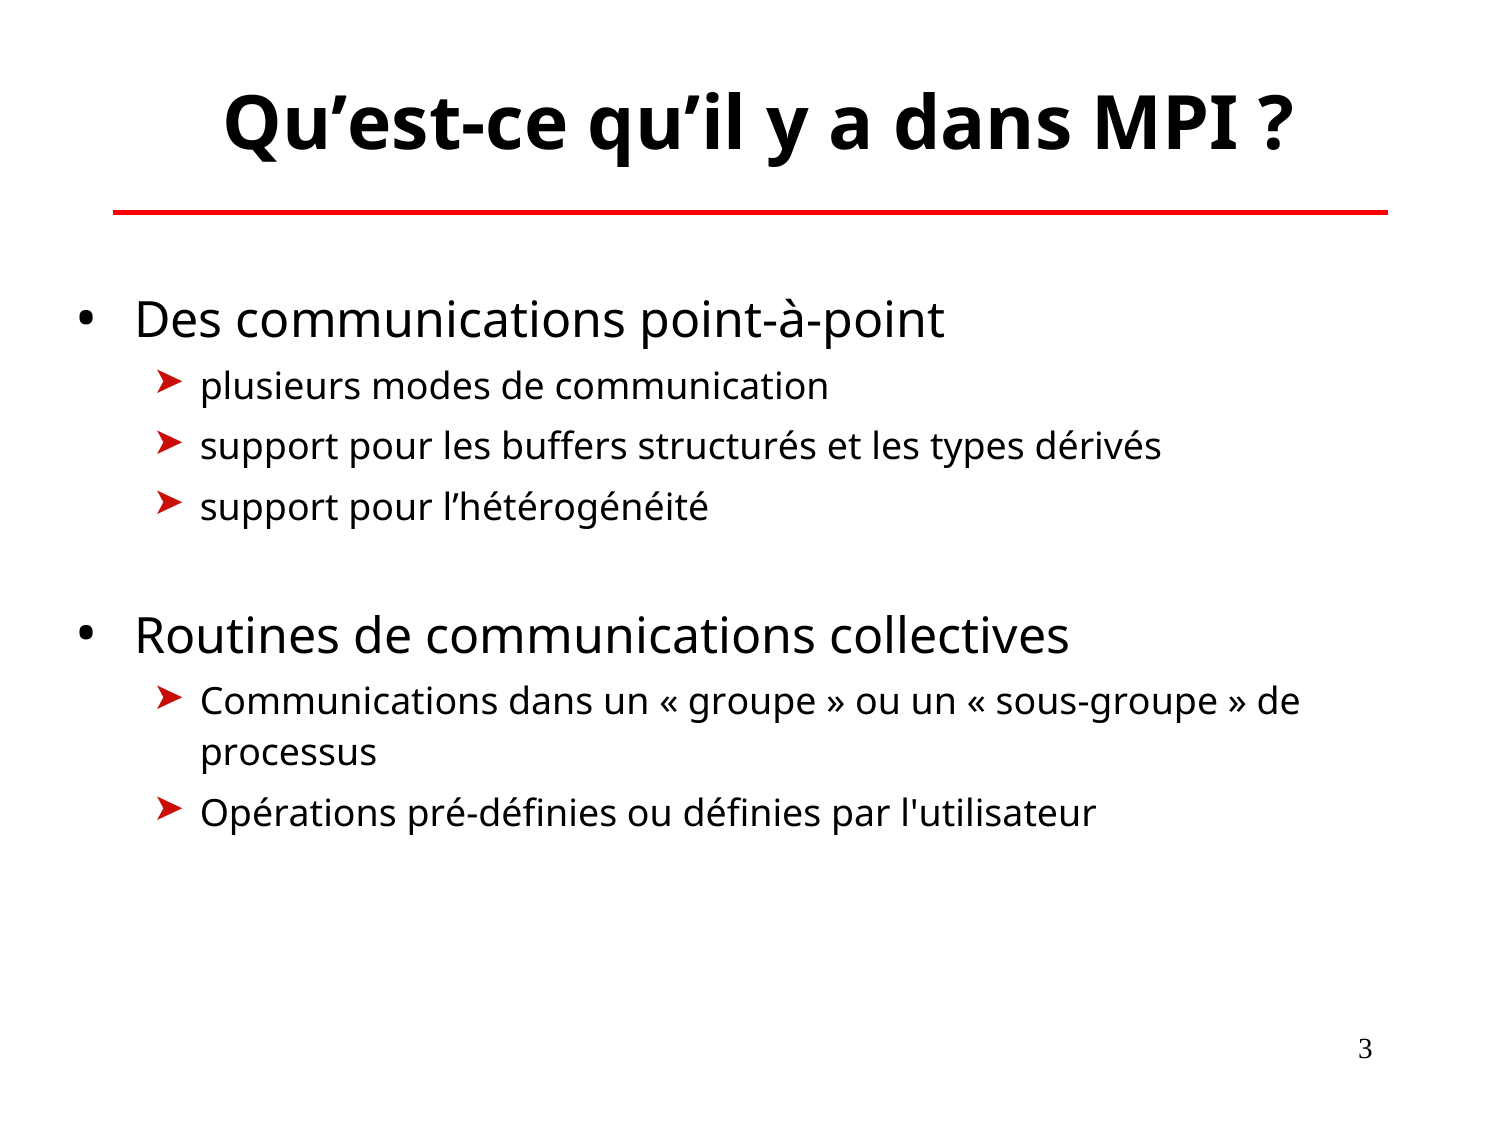

# Qu’est-ce qu’il y a dans MPI ?
Des communications point-à-point
plusieurs modes de communication
support pour les buffers structurés et les types dérivés
support pour l’hétérogénéité
Routines de communications collectives
Communications dans un « groupe » ou un « sous-groupe » de processus
Opérations pré-définies ou définies par l'utilisateur
3